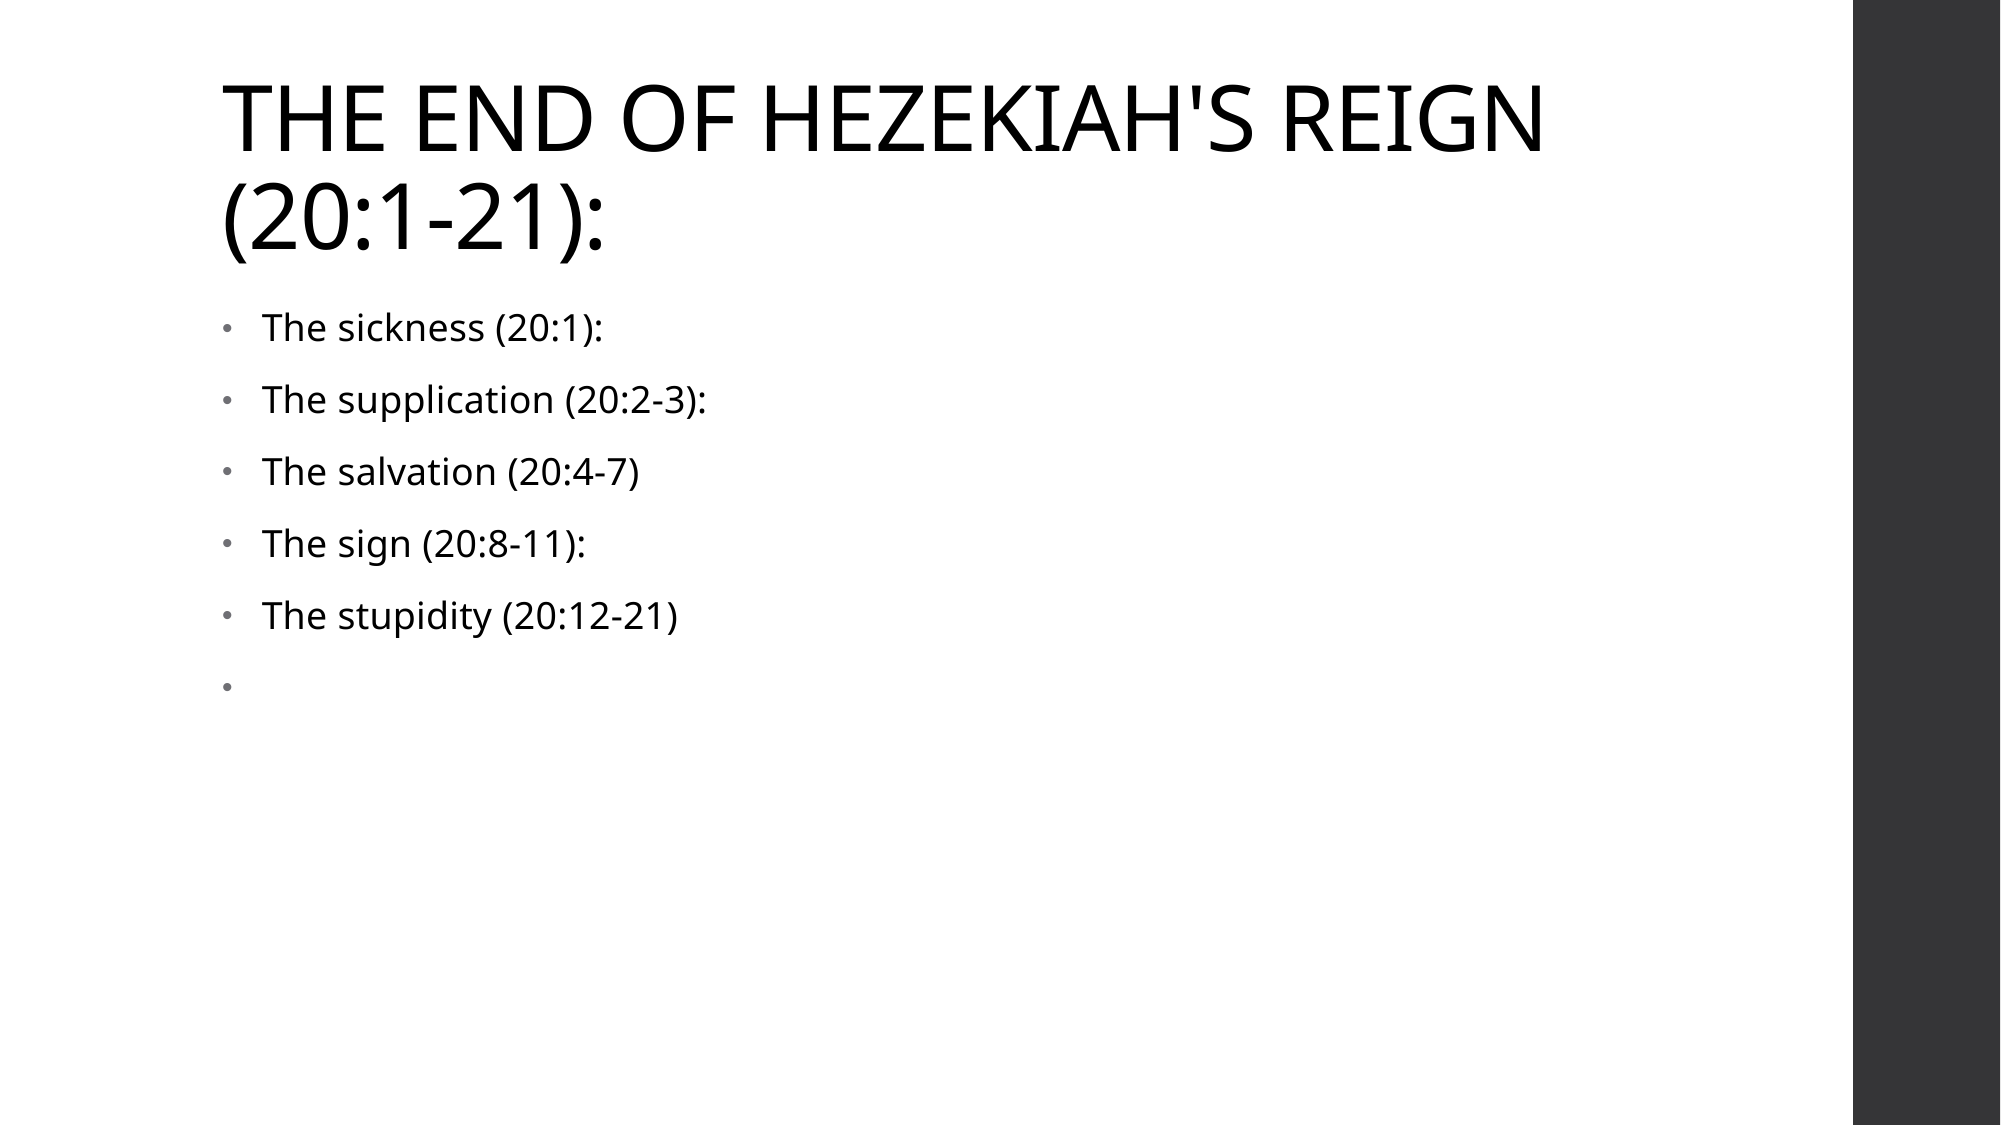

# THE END OF HEZEKIAH'S REIGN (20:1-21):
 The sickness (20:1):
 The supplication (20:2-3):
 The salvation (20:4-7)
 The sign (20:8-11):
 The stupidity (20:12-21)